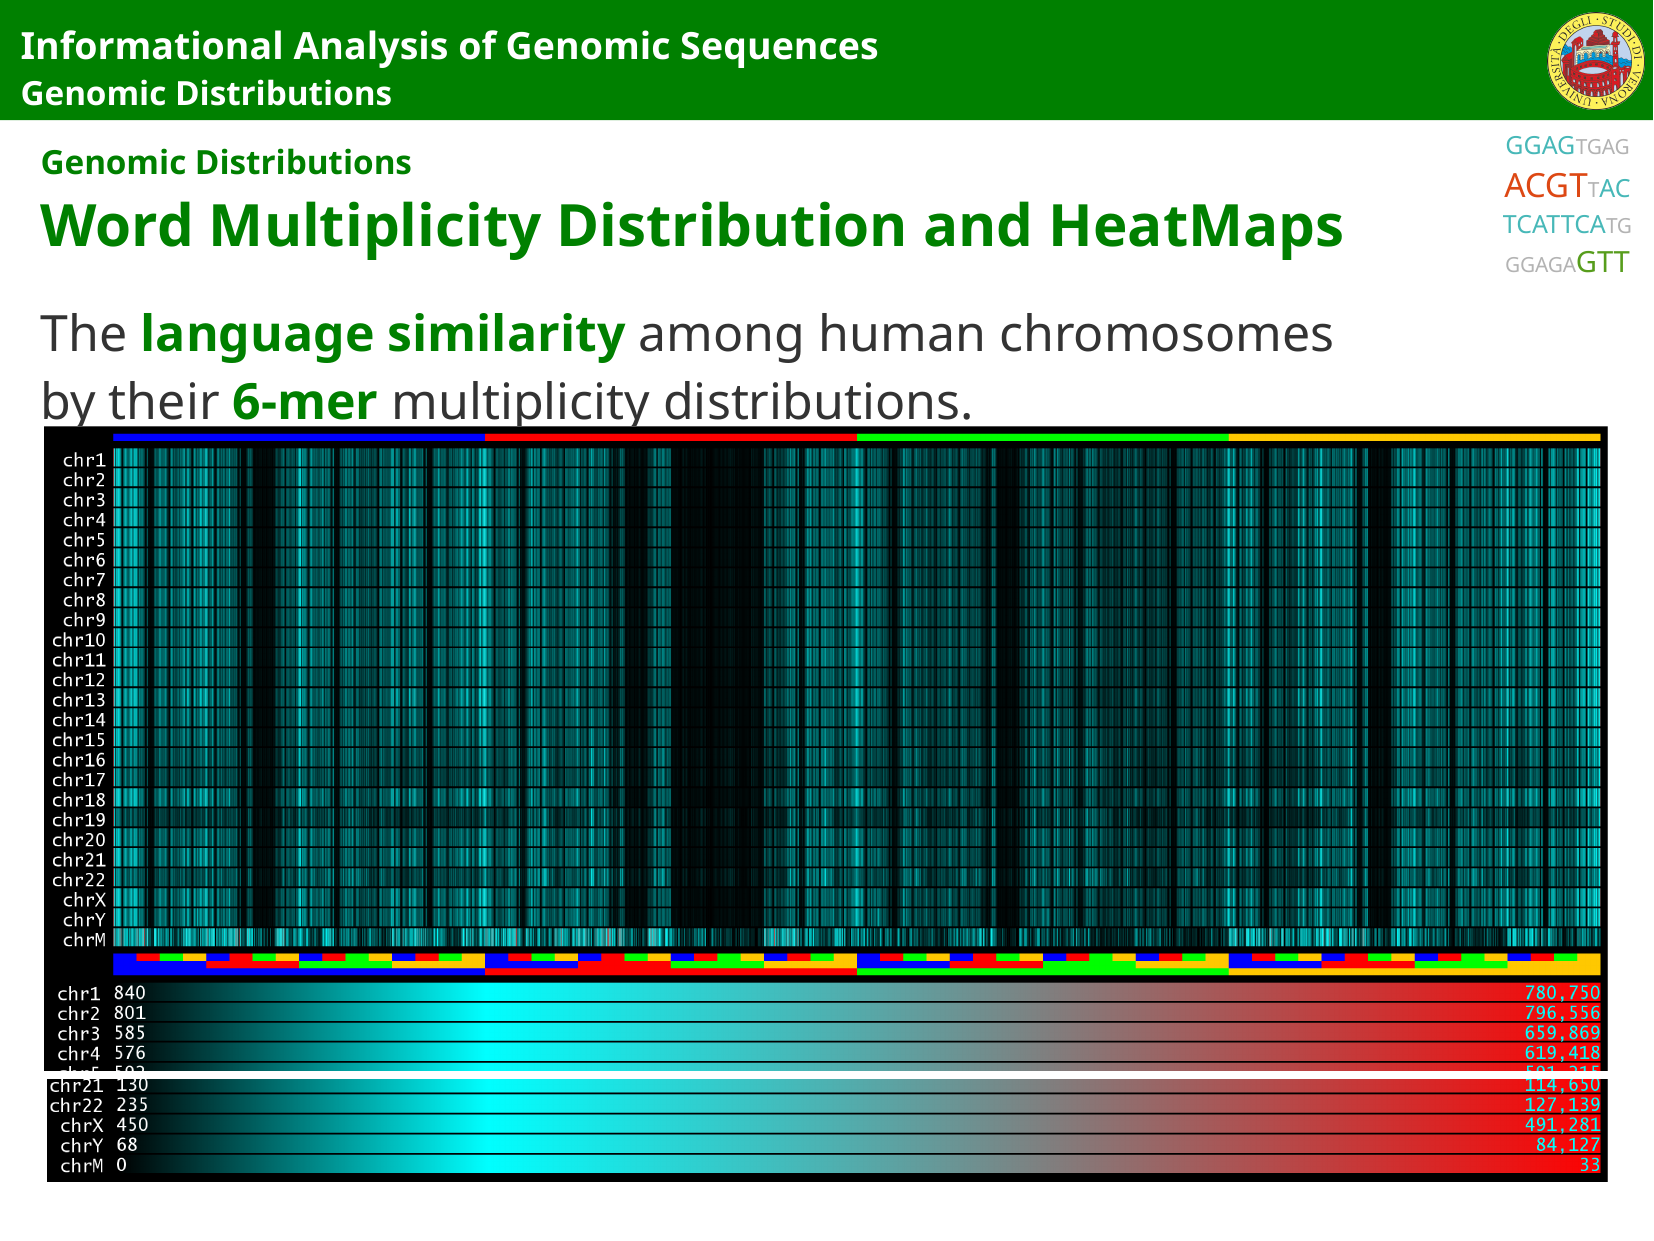

Informational Analysis of Genomic Sequences
Genomic Distributions
GGAGTGAGACGTTACTCATTCATGGGAGAGTT
Genomic Distributions
Word Multiplicity Distribution and HeatMaps
The language similarity among human chromosomes
by their 6-mer multiplicity distributions.